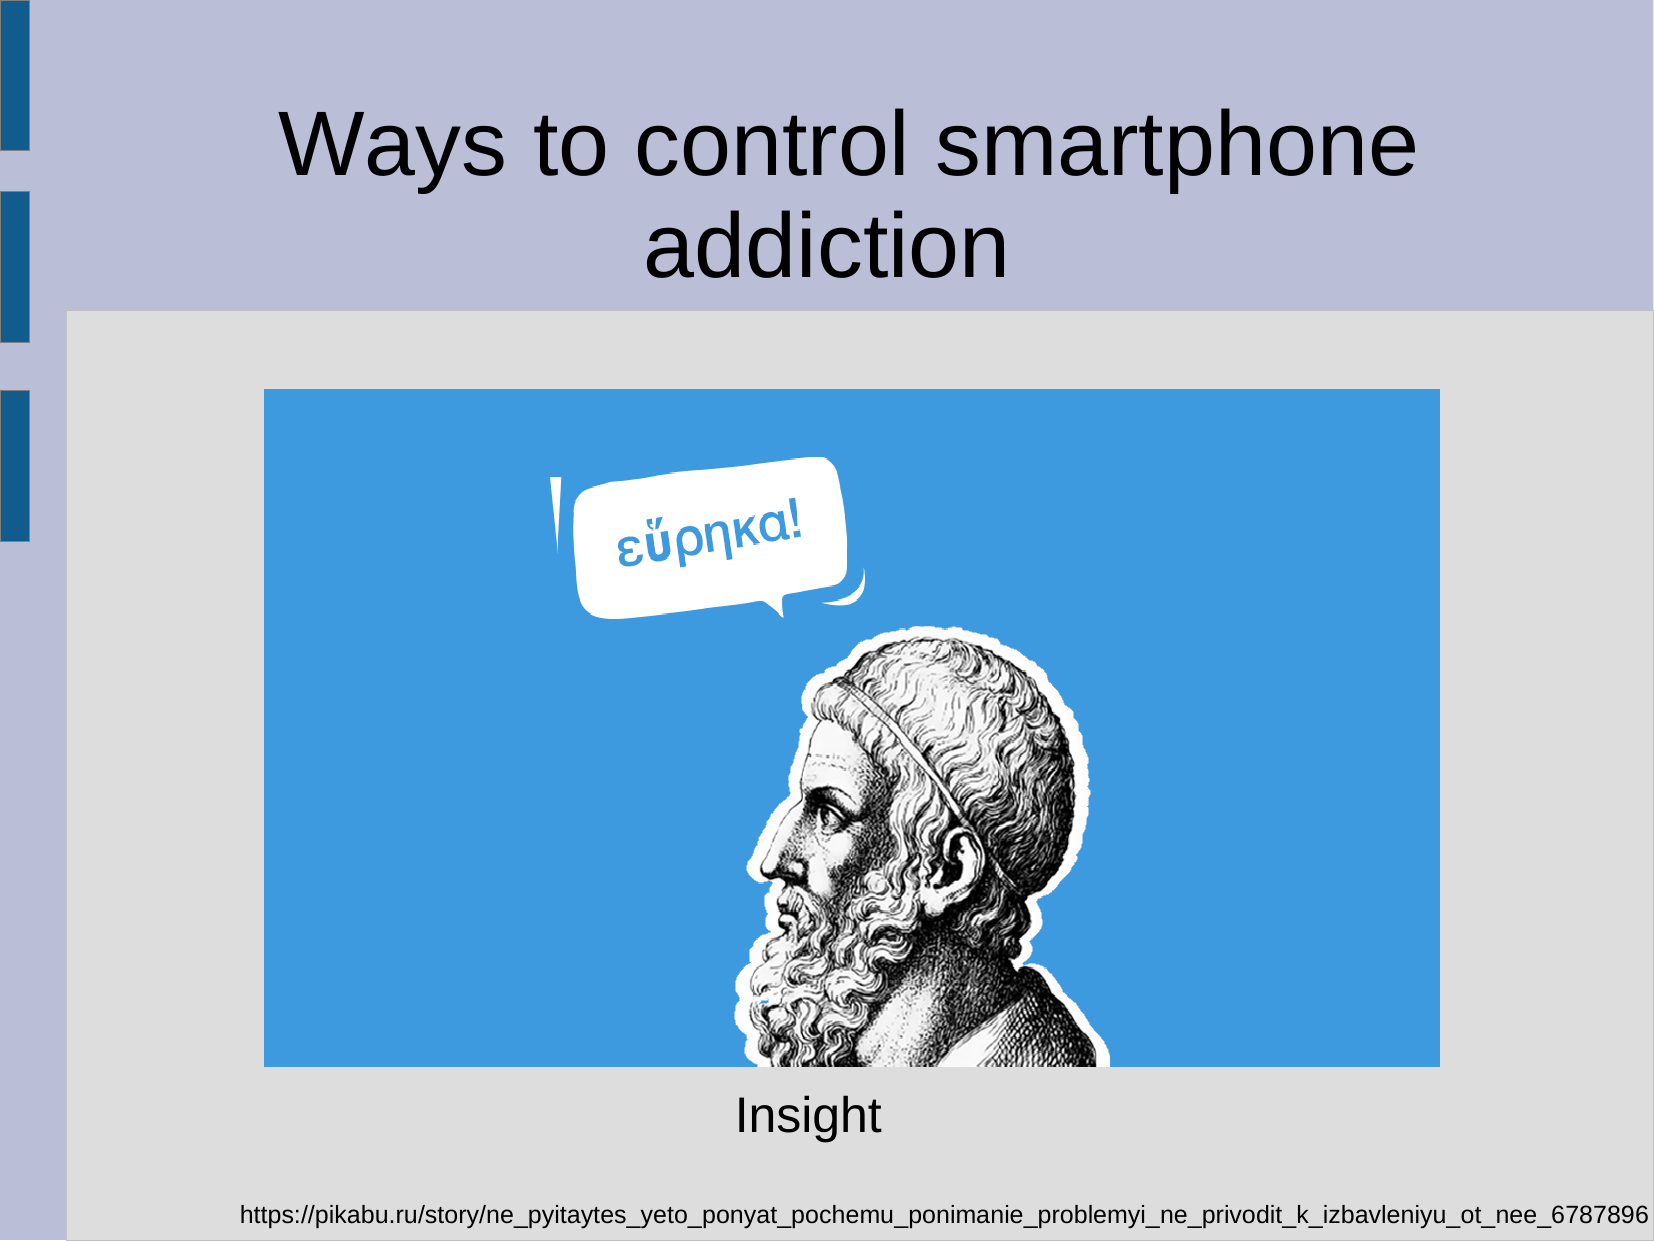

# Ways to control smartphone addiction
Insight
https://pikabu.ru/story/ne_pyitaytes_yeto_ponyat_pochemu_ponimanie_problemyi_ne_privodit_k_izbavleniyu_ot_nee_6787896